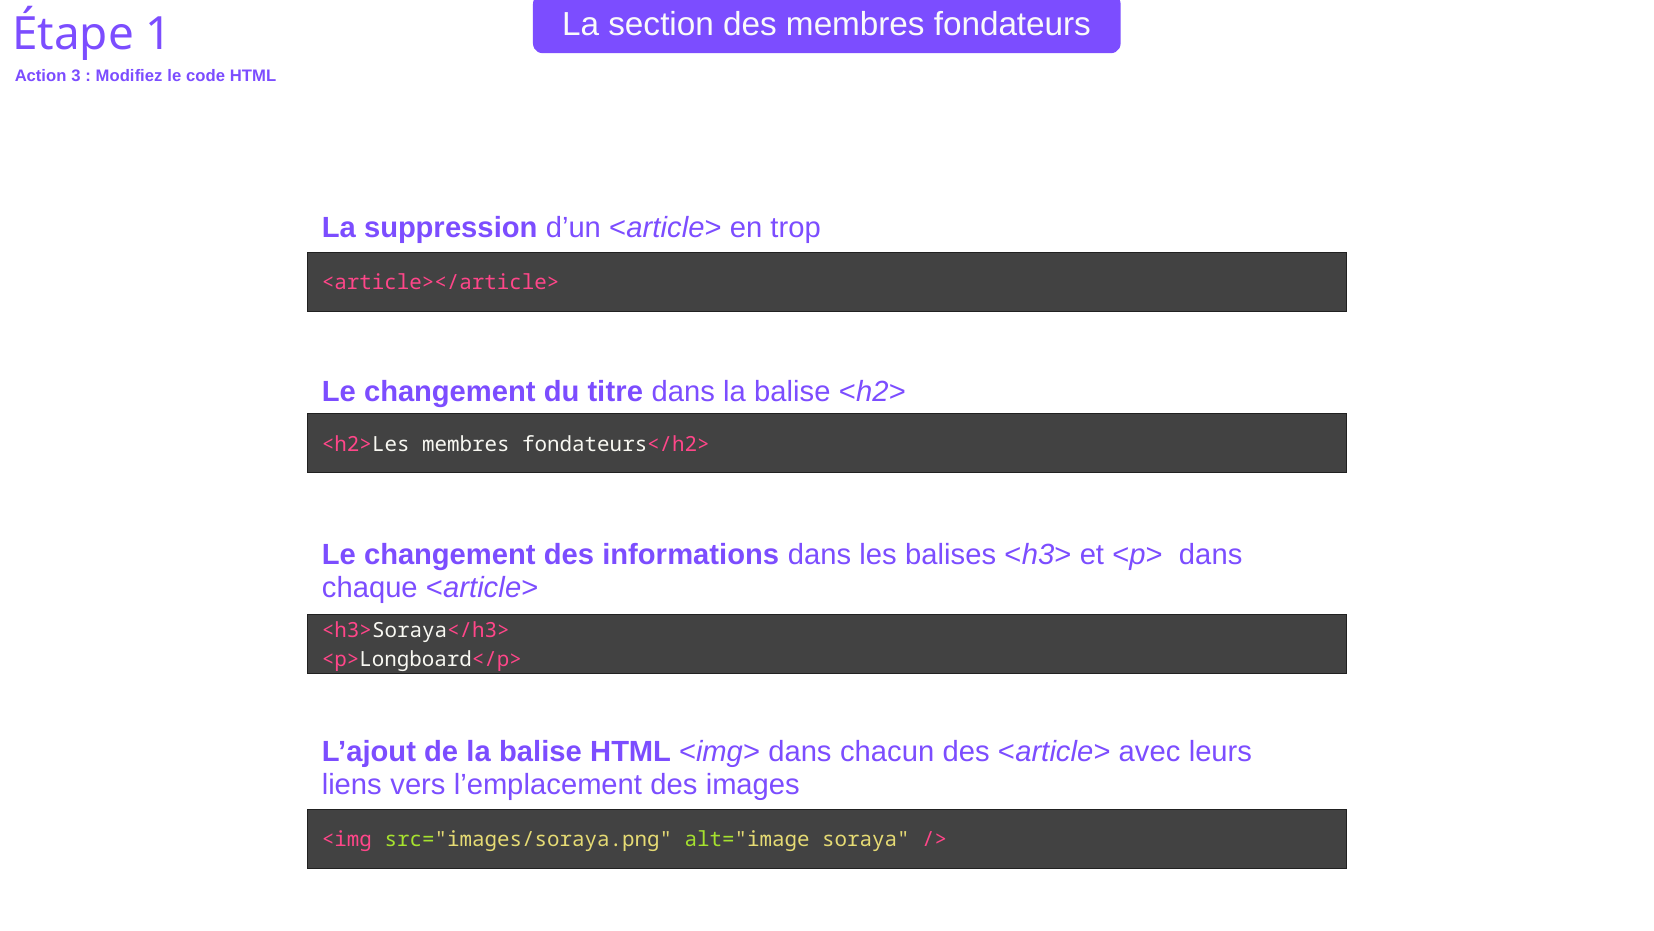

La section des membres fondateurs
# Étape 1
Action 3 : Modifiez le code HTML
La suppression d’un <article> en trop
Le changement du titre dans la balise <h2>
Le changement des informations dans les balises <h3> et <p> dans chaque <article>
L’ajout de la balise HTML <img> dans chacun des <article> avec leurs liens vers l’emplacement des images
<article></article>
<h2>Les membres fondateurs</h2>
<h3>Soraya</h3>
<p>Longboard</p>
<img src="images/soraya.png" alt="image soraya" />